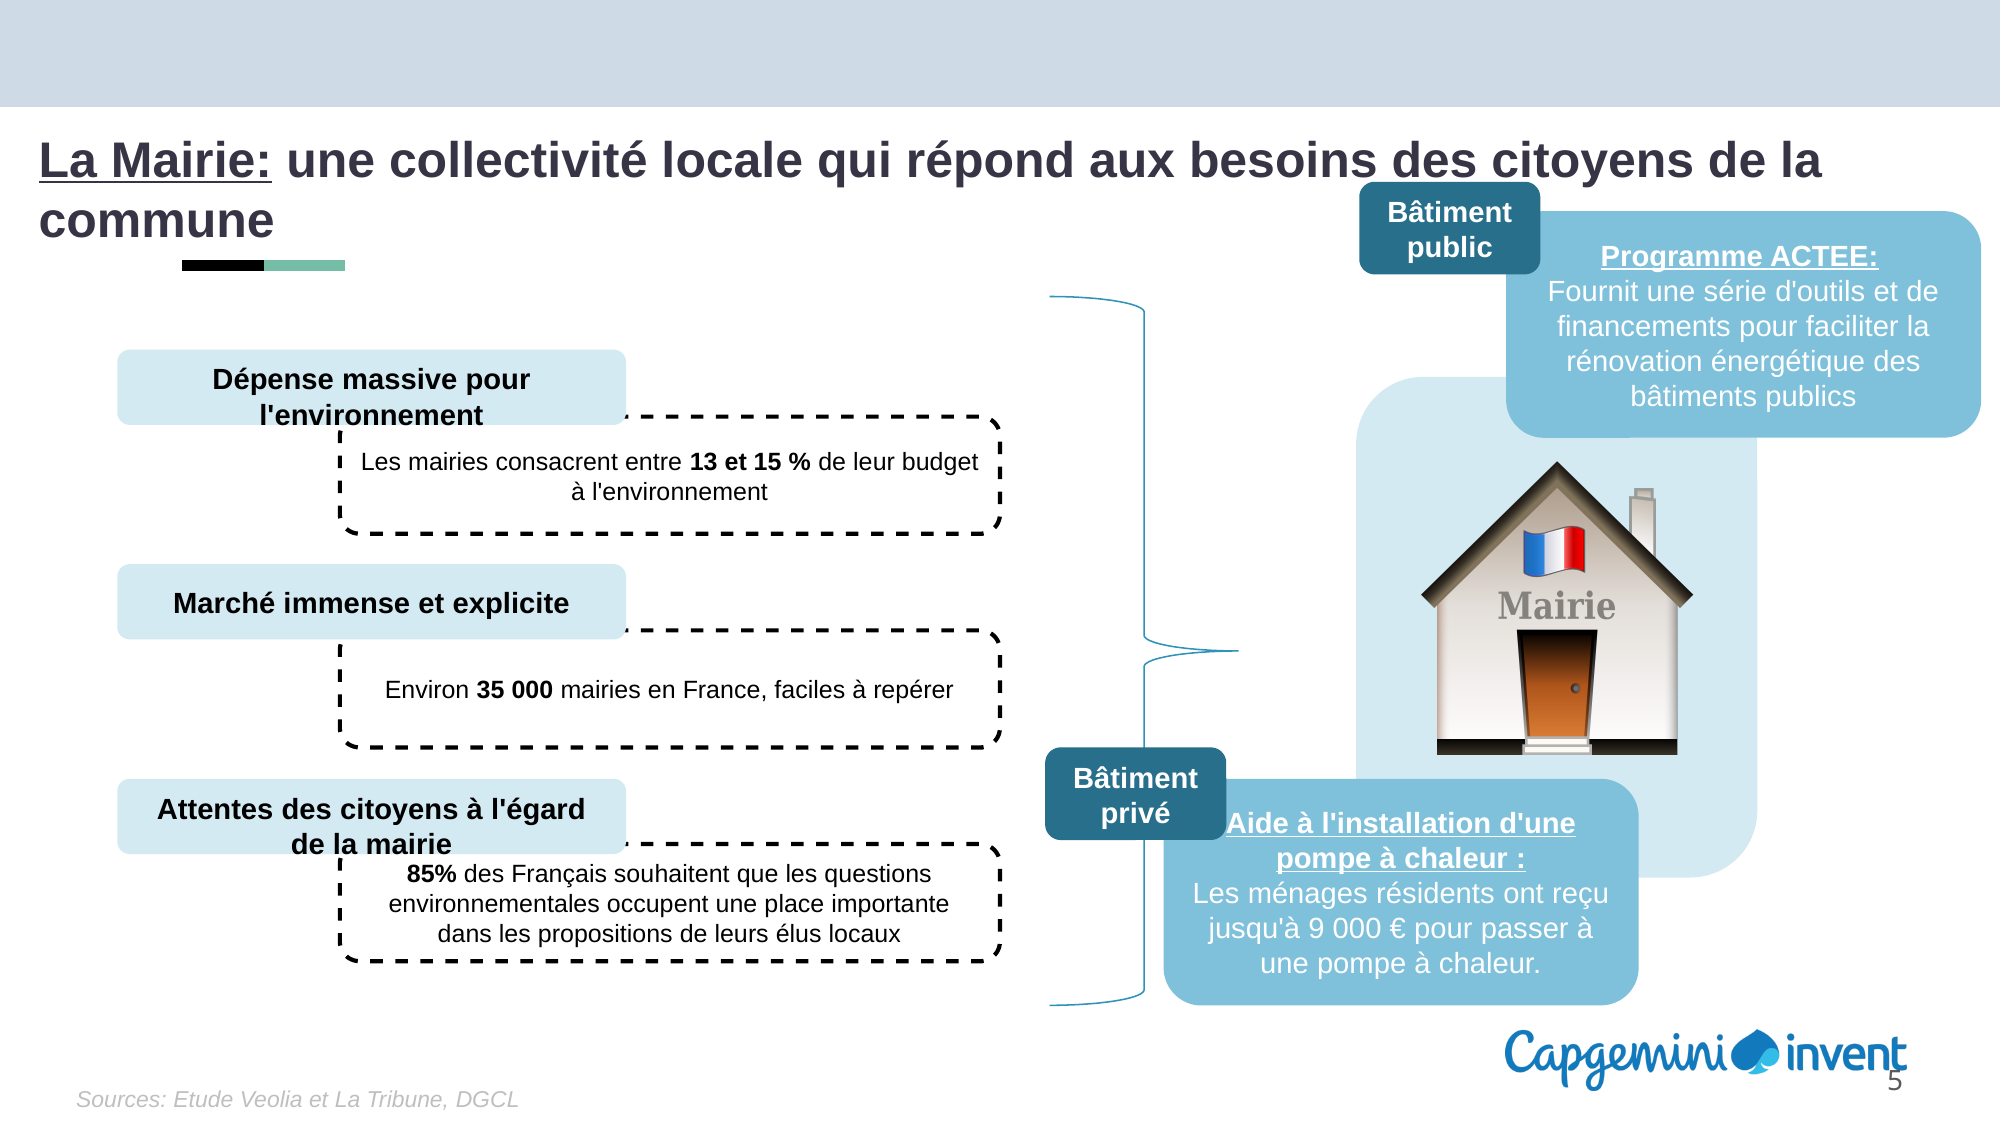

# La Mairie: une collectivité locale qui répond aux besoins des citoyens de la commune
Bâtiment public
Programme ACTEE:
Fournit une série d'outils et de financements pour faciliter la rénovation énergétique des bâtiments publics
Dépense massive pour l'environnement
Les mairies consacrent entre 13 et 15 % de leur budget à l'environnement
Marché immense et explicite
Environ 35 000 mairies en France, faciles à repérer
Bâtiment privé
Attentes des citoyens à l'égard de la mairie
Aide à l'installation d'une pompe à chaleur :
Les ménages résidents ont reçu jusqu'à 9 000 € pour passer à une pompe à chaleur.
85% des Français souhaitent que les questions environnementales occupent une place importante dans les propositions de leurs élus locaux
Sources: Etude Veolia et La Tribune, DGCL